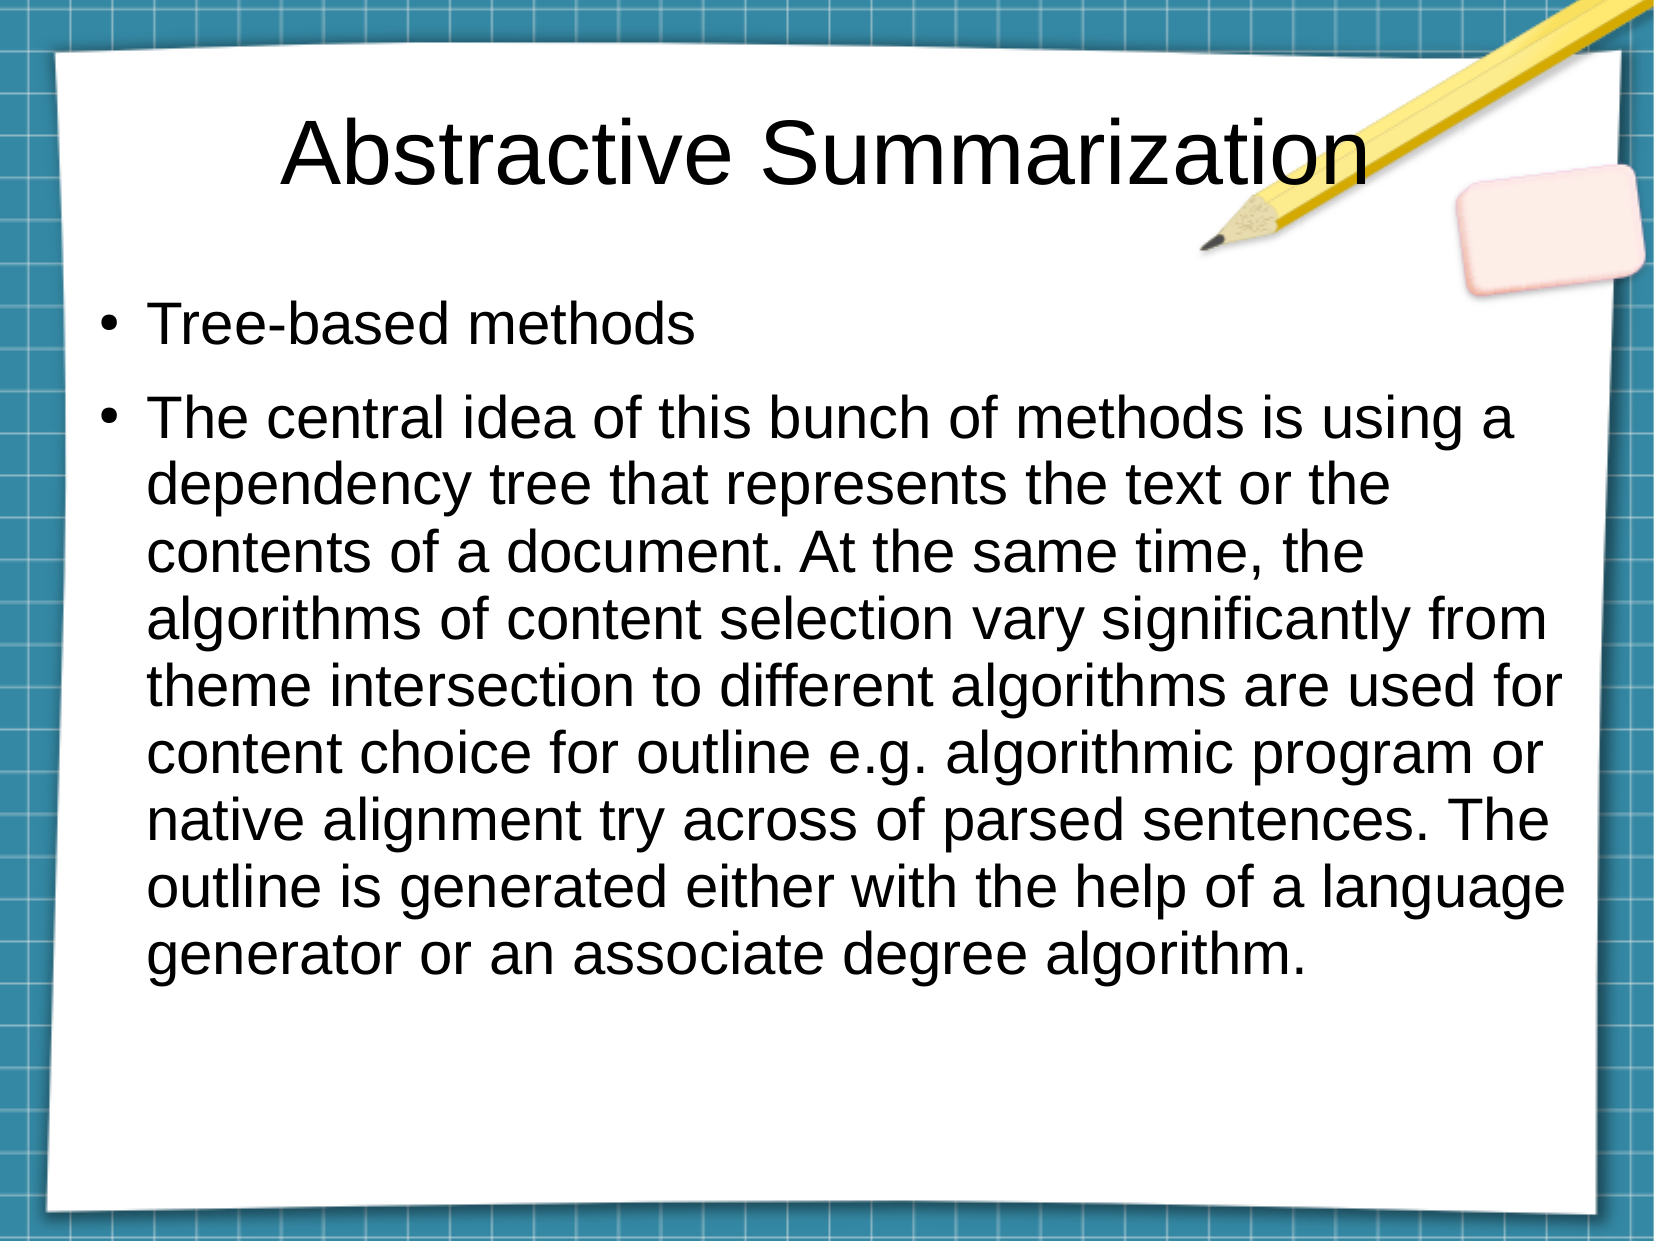

# Abstractive Summarization
Tree-based methods
The central idea of this bunch of methods is using a dependency tree that represents the text or the contents of a document. At the same time, the algorithms of content selection vary significantly from theme intersection to different algorithms are used for content choice for outline e.g. algorithmic program or native alignment try across of parsed sentences. The outline is generated either with the help of a language generator or an associate degree algorithm.